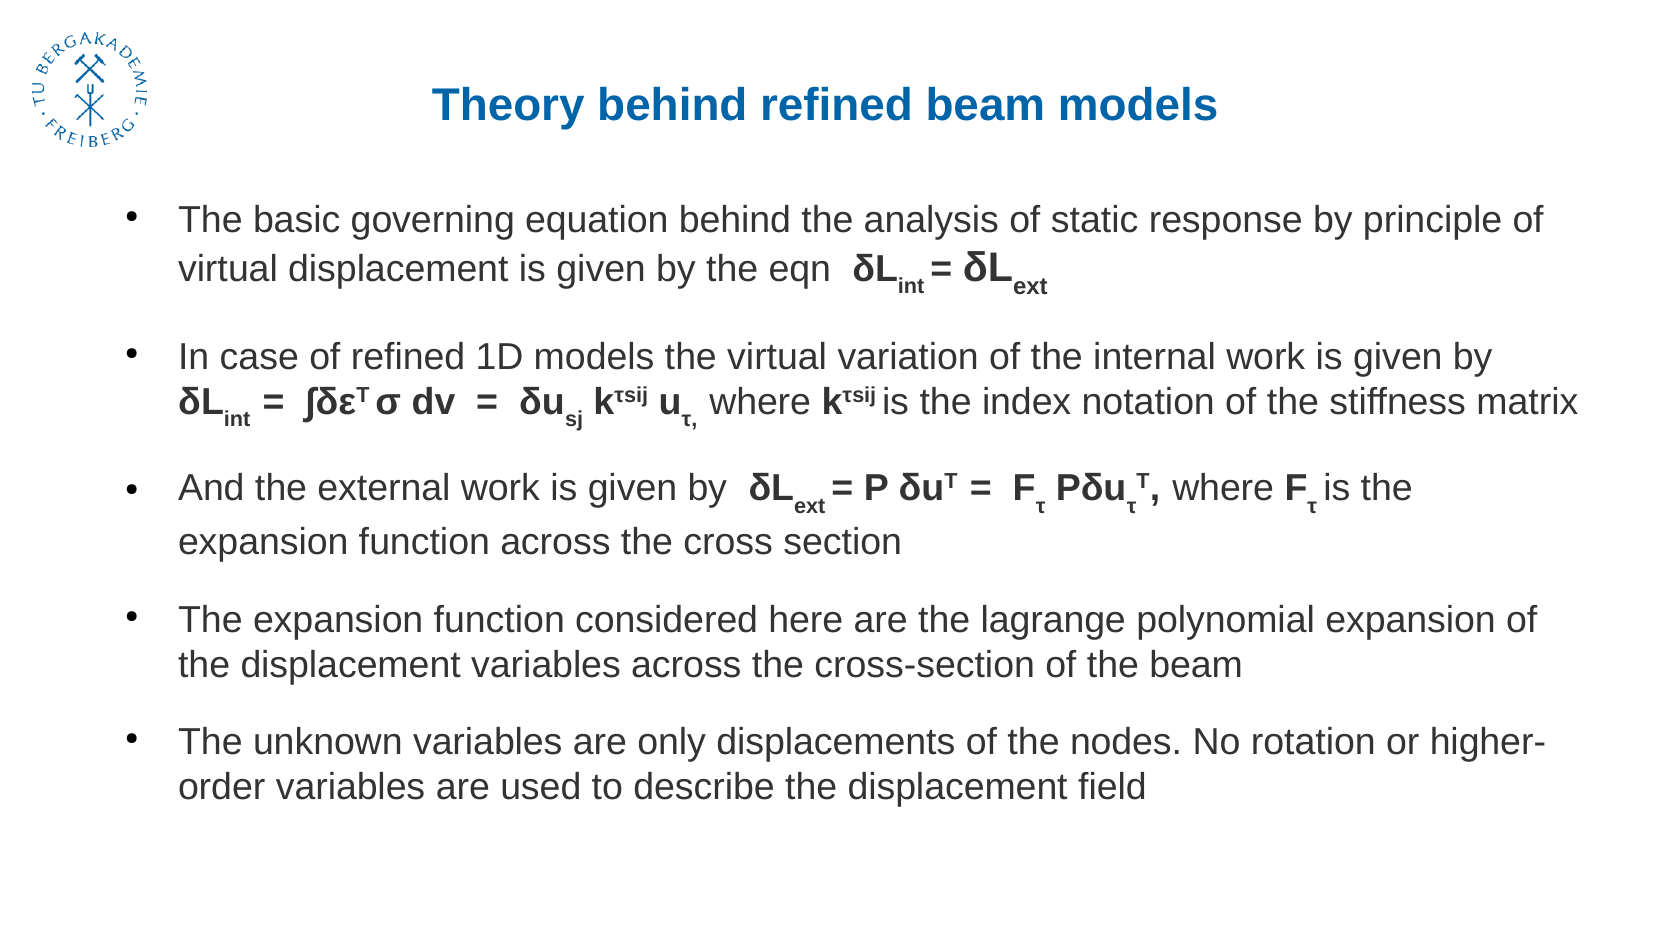

# Theory behind refined beam models
The basic governing equation behind the analysis of static response by principle of virtual displacement is given by the eqn δLint = δLext
In case of refined 1D models the virtual variation of the internal work is given by δLint = ∫δεT σ dv = δusj kτsij uτ, where kτsij is the index notation of the stiffness matrix
And the external work is given by δLext = P δuT = Fτ PδuτT, where Fτ is the expansion function across the cross section
The expansion function considered here are the lagrange polynomial expansion of the displacement variables across the cross-section of the beam
The unknown variables are only displacements of the nodes. No rotation or higher-order variables are used to describe the displacement field